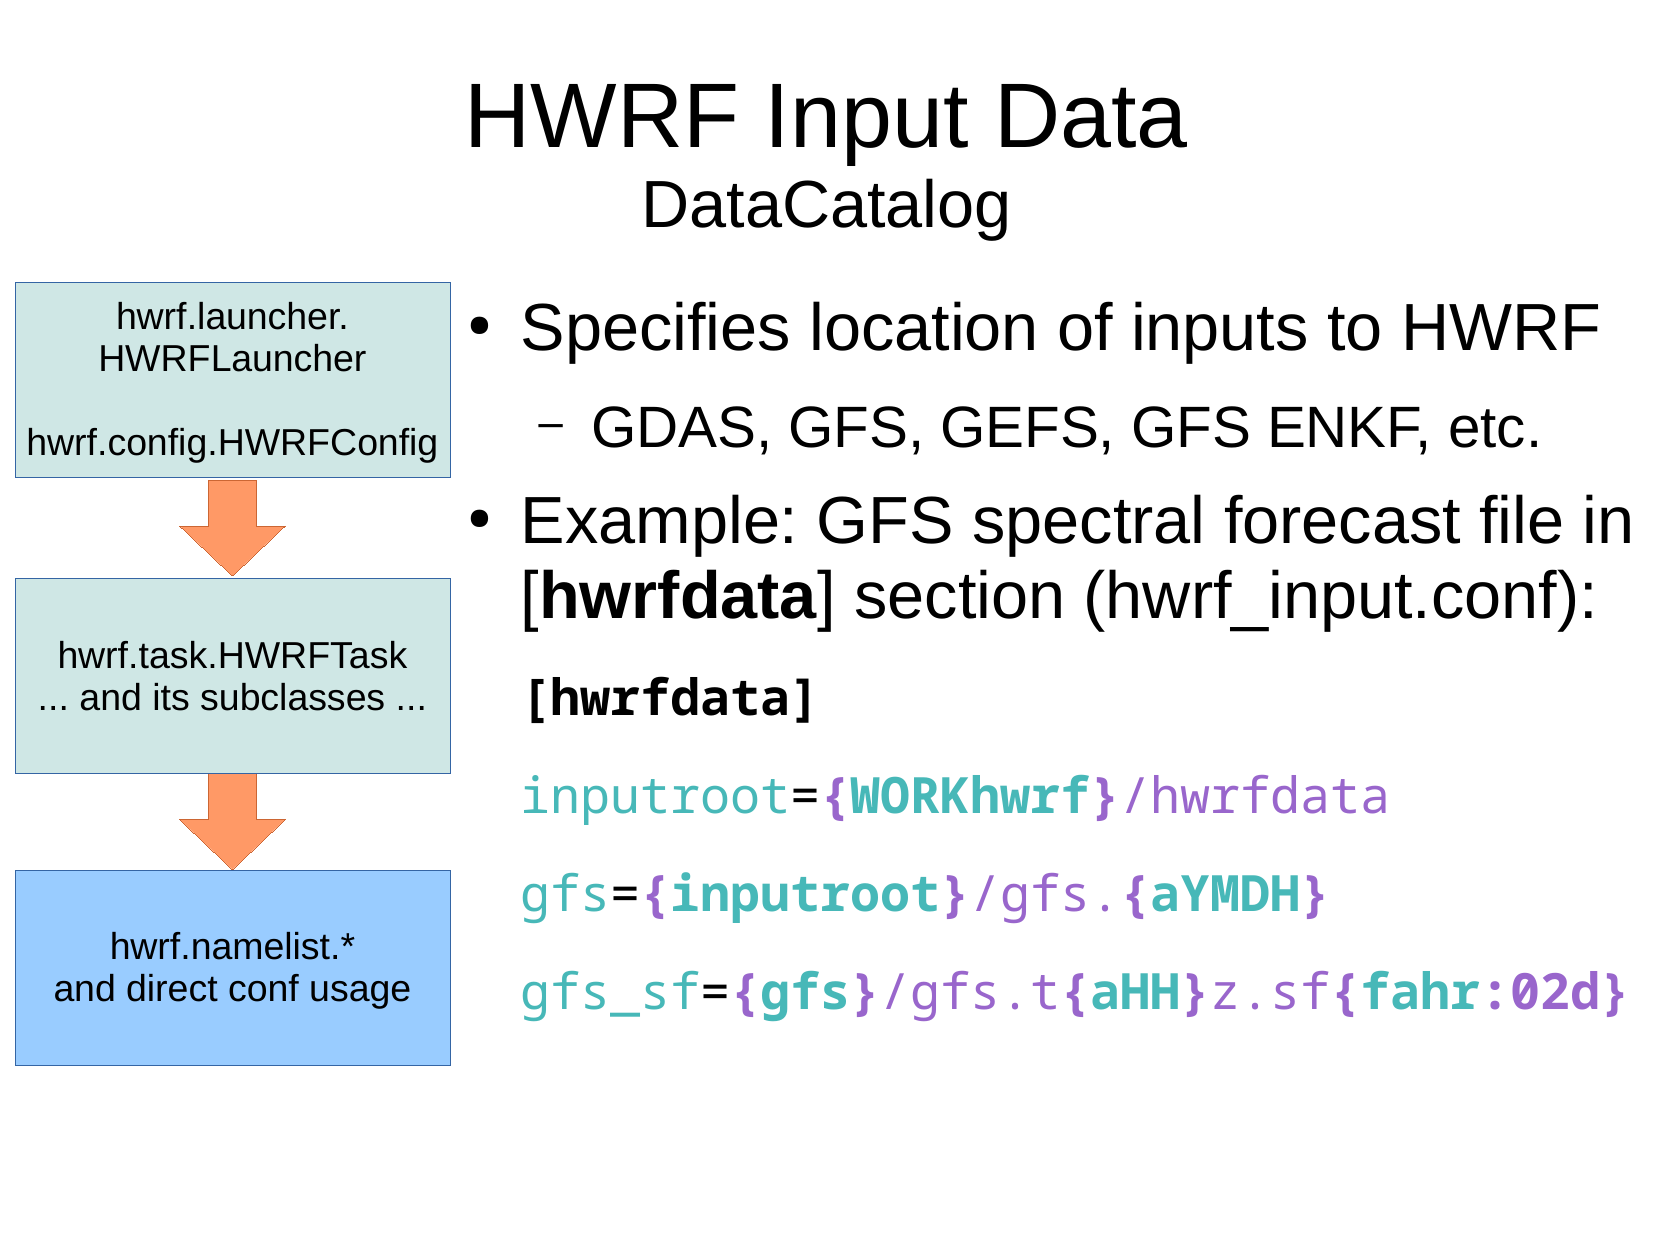

# HWRF Input Data DataCatalog
hwrf.launcher.
HWRFLauncher
hwrf.config.HWRFConfig
Specifies location of inputs to HWRF
GDAS, GFS, GEFS, GFS ENKF, etc.
Example: GFS spectral forecast file in [hwrfdata] section (hwrf_input.conf):
[hwrfdata]
inputroot={WORKhwrf}/hwrfdata
gfs={inputroot}/gfs.{aYMDH}
gfs_sf={gfs}/gfs.t{aHH}z.sf{fahr:02d}
hwrf.task.HWRFTask
... and its subclasses ...
hwrf.namelist.*
and direct conf usage